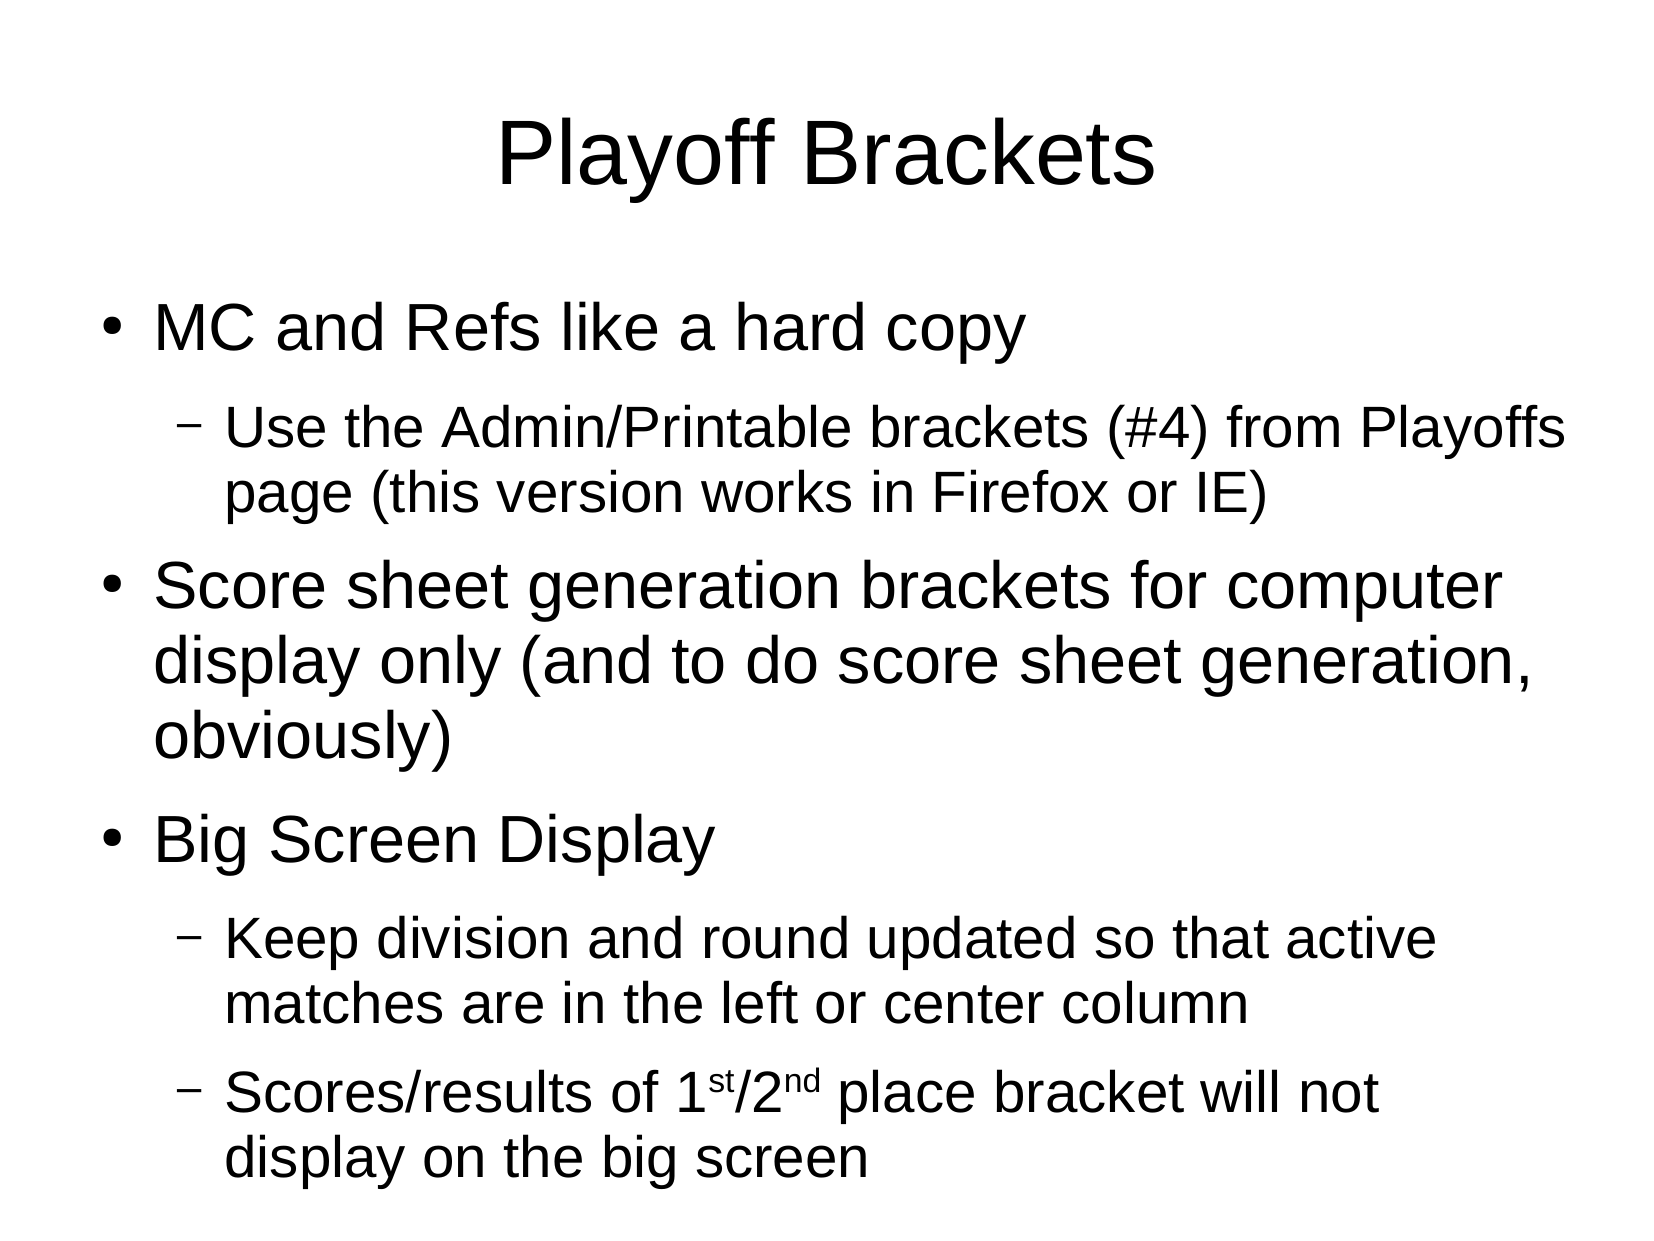

# Playoff Brackets
MC and Refs like a hard copy
Use the Admin/Printable brackets (#4) from Playoffs page (this version works in Firefox or IE)
Score sheet generation brackets for computer display only (and to do score sheet generation, obviously)
Big Screen Display
Keep division and round updated so that active matches are in the left or center column
Scores/results of 1st/2nd place bracket will not display on the big screen